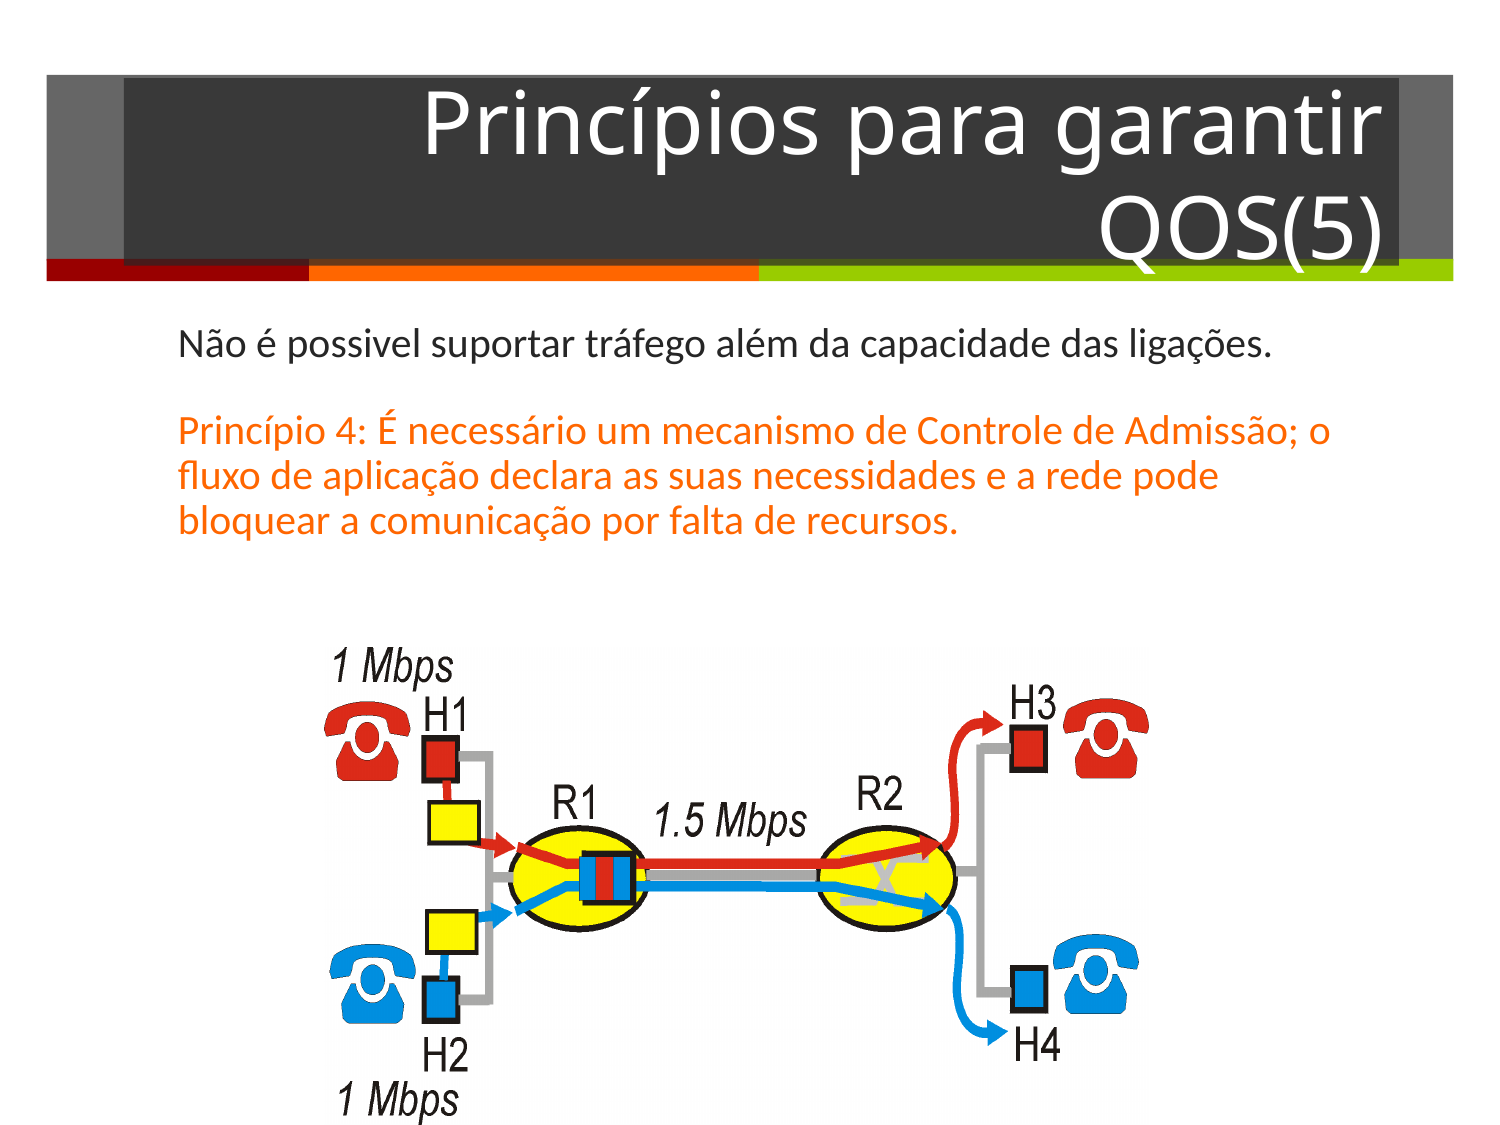

# Princípios para garantir QOS(5)
Não é possivel suportar tráfego além da capacidade das ligações.
Princípio 4: É necessário um mecanismo de Controle de Admissão; o fluxo de aplicação declara as suas necessidades e a rede pode bloquear a comunicação por falta de recursos.